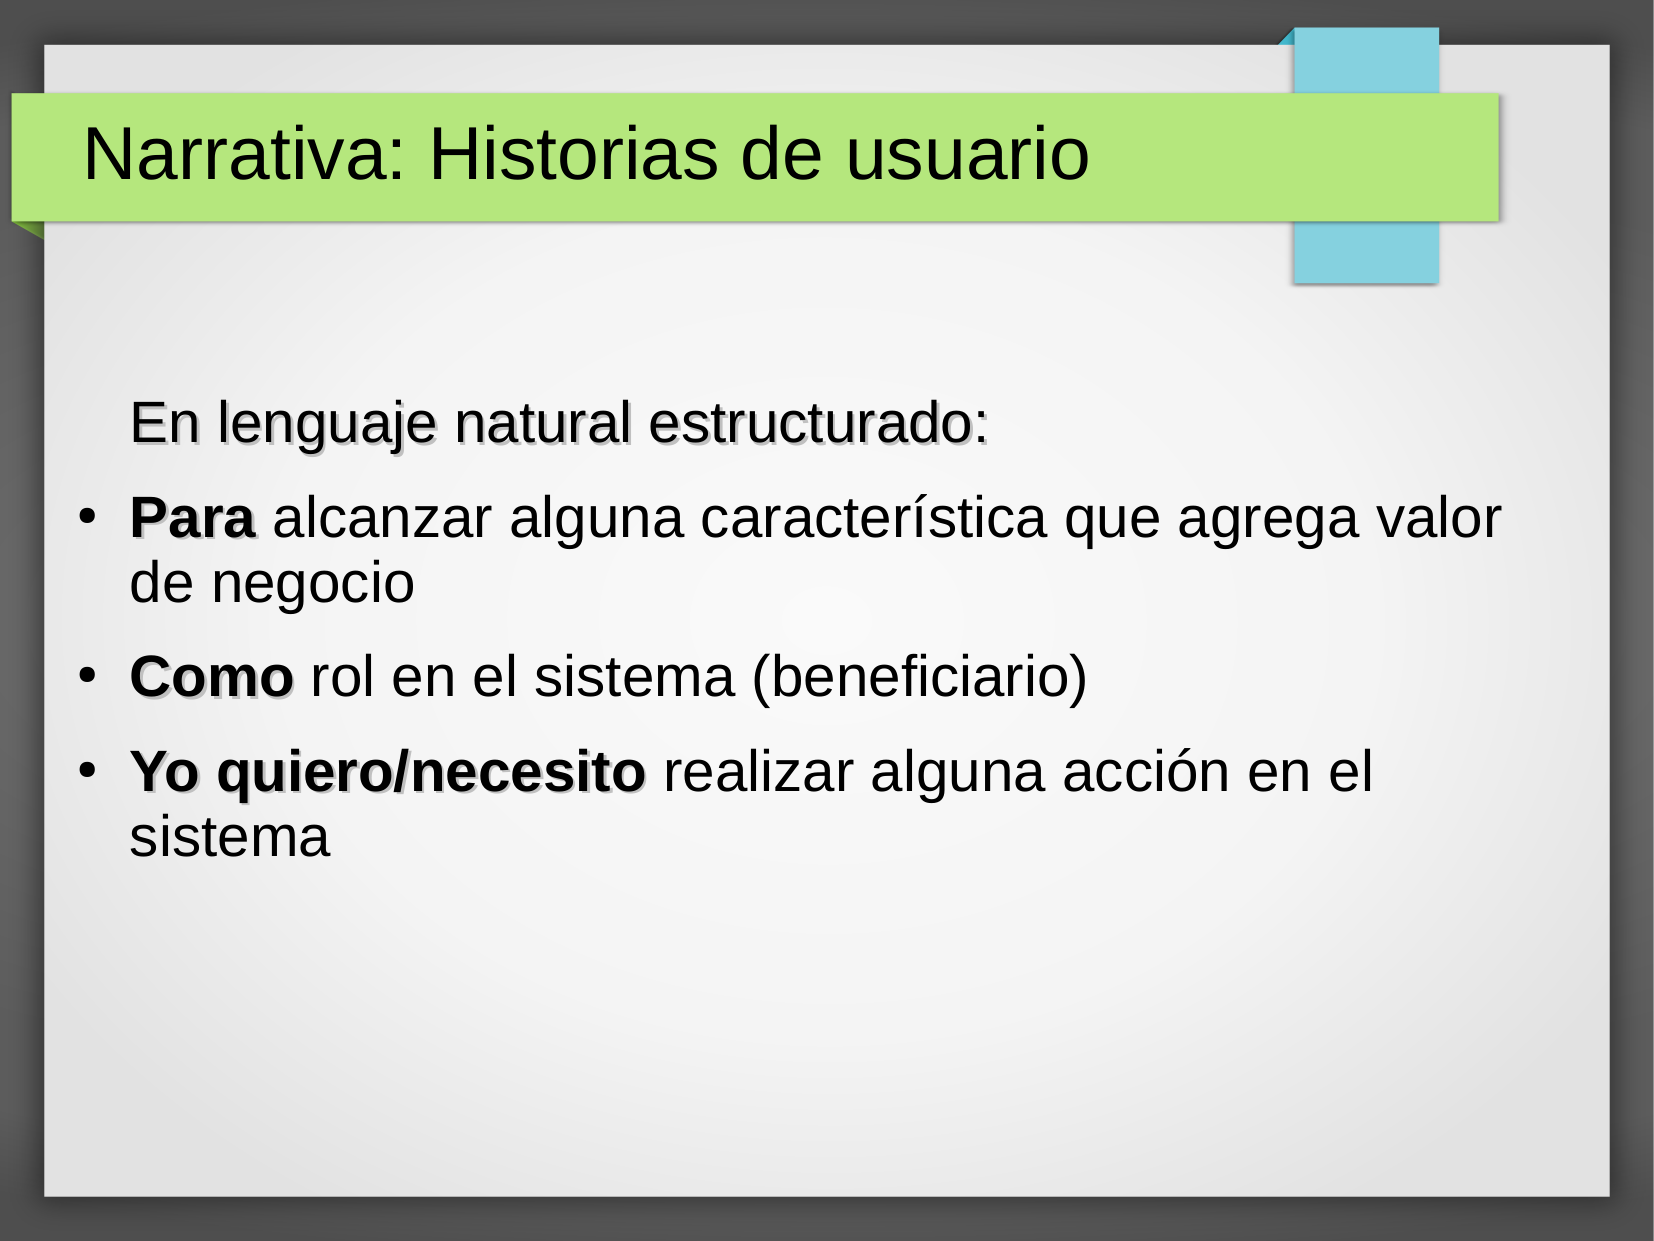

# Narrativa: Historias de usuario
En lenguaje natural estructurado:
Para alcanzar alguna característica que agrega valor de negocio
Como rol en el sistema (beneficiario)
Yo quiero/necesito realizar alguna acción en el sistema